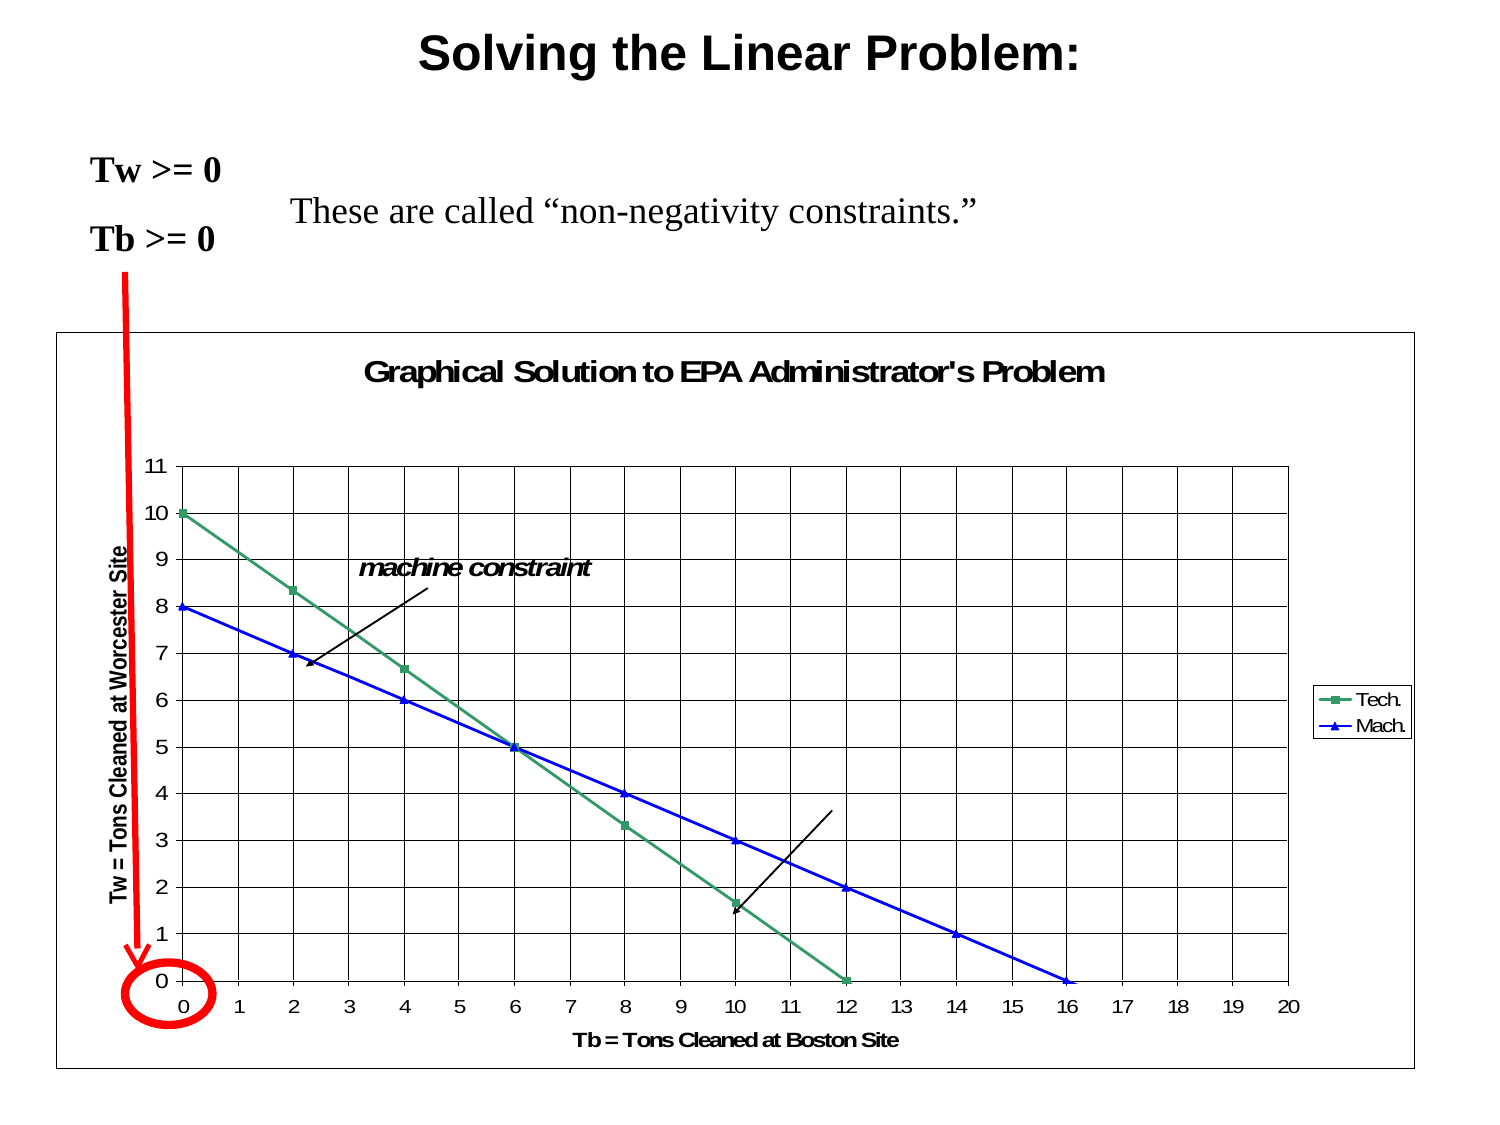

Solving the Linear Problem:
Tw >= 0
Tb >= 0
These are called “non-negativity constraints.”